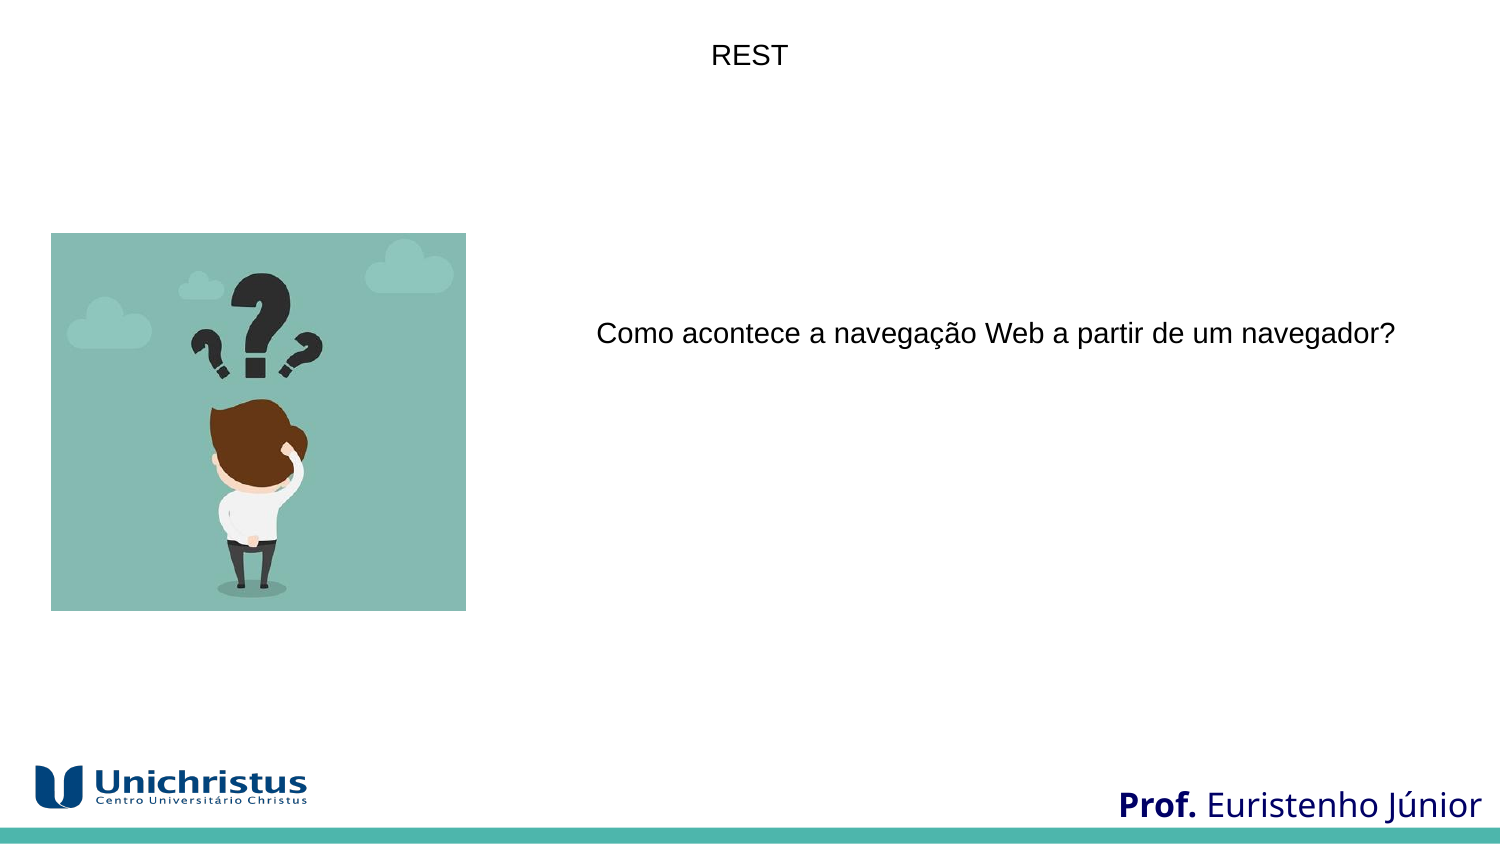

# REST
Como acontece a navegação Web a partir de um navegador?
Prof. Euristenho Júnior